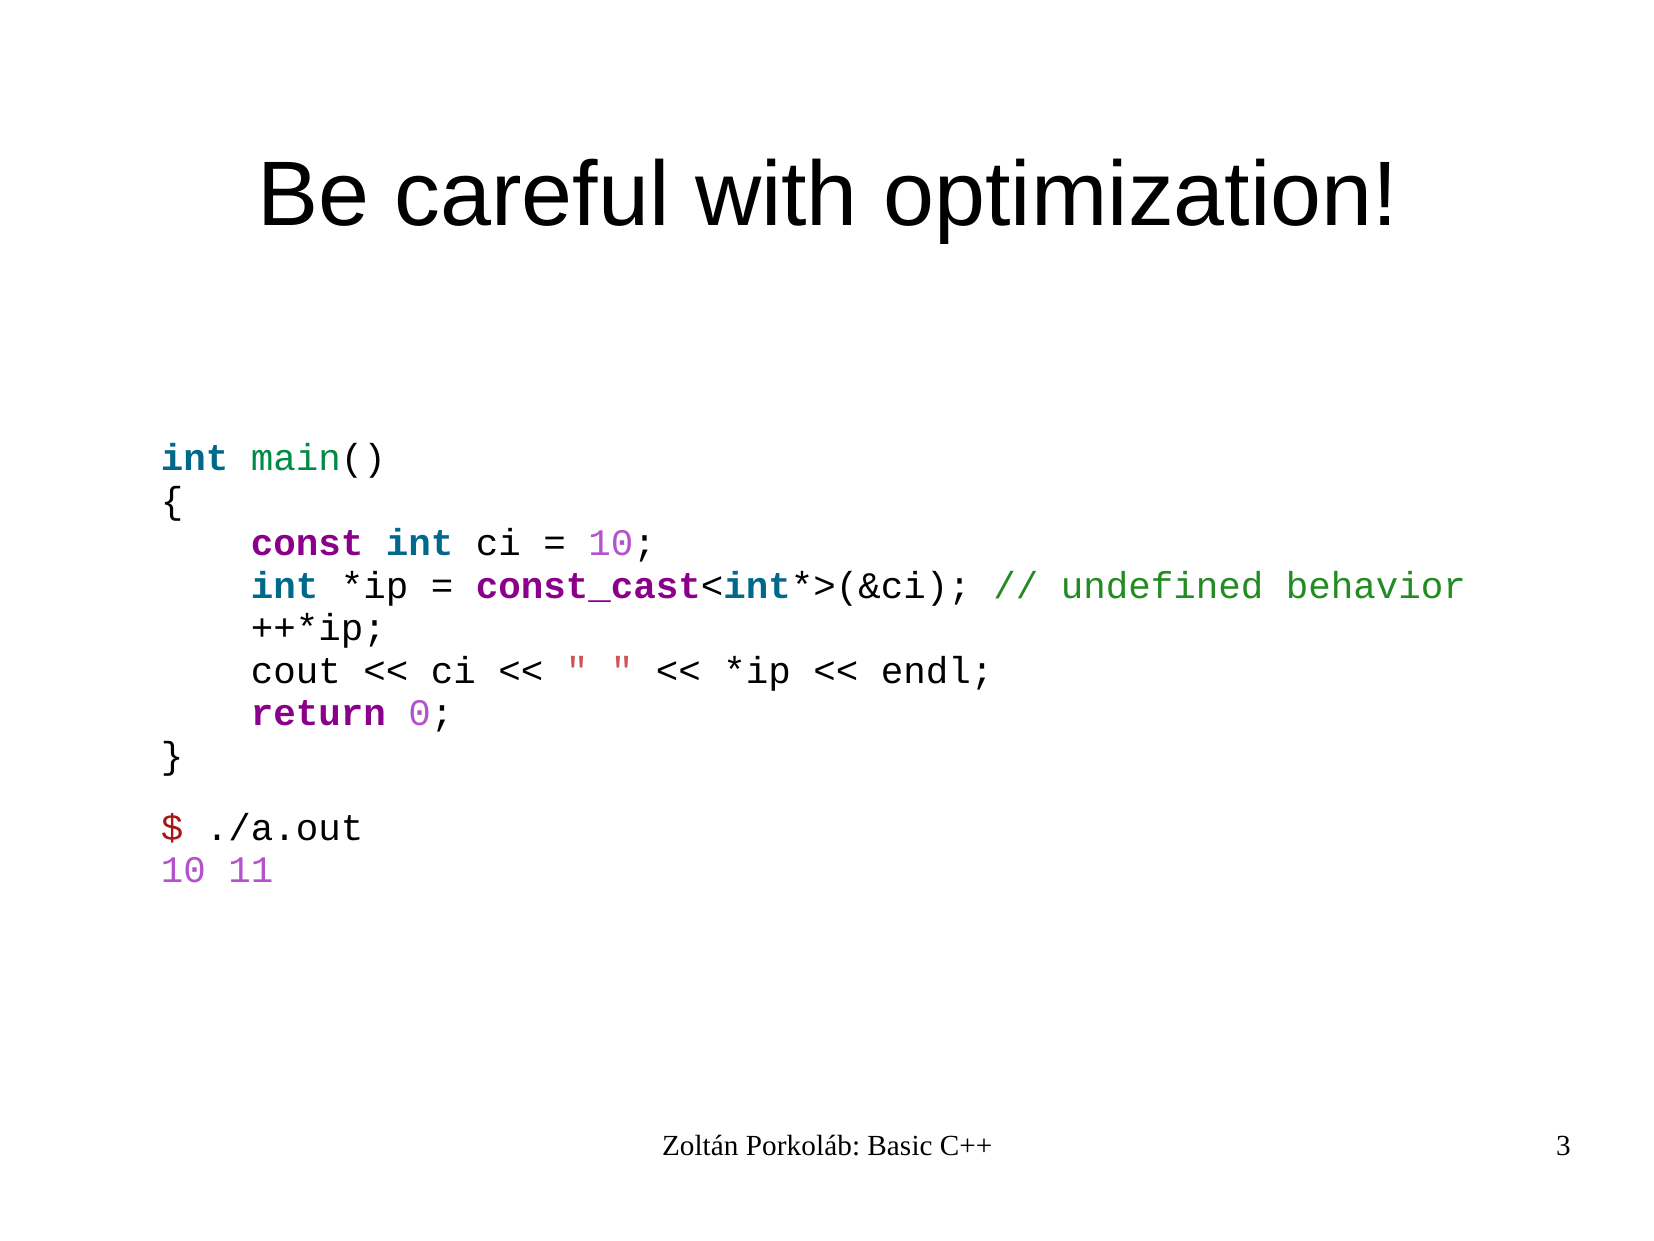

# Be careful with optimization!
int main()
{
 const int ci = 10;
 int *ip = const_cast<int*>(&ci); // undefined behavior
 ++*ip;
 cout << ci << " " << *ip << endl;
 return 0;
}
$ ./a.out
10 11
Zoltán Porkoláb: Basic C++
3